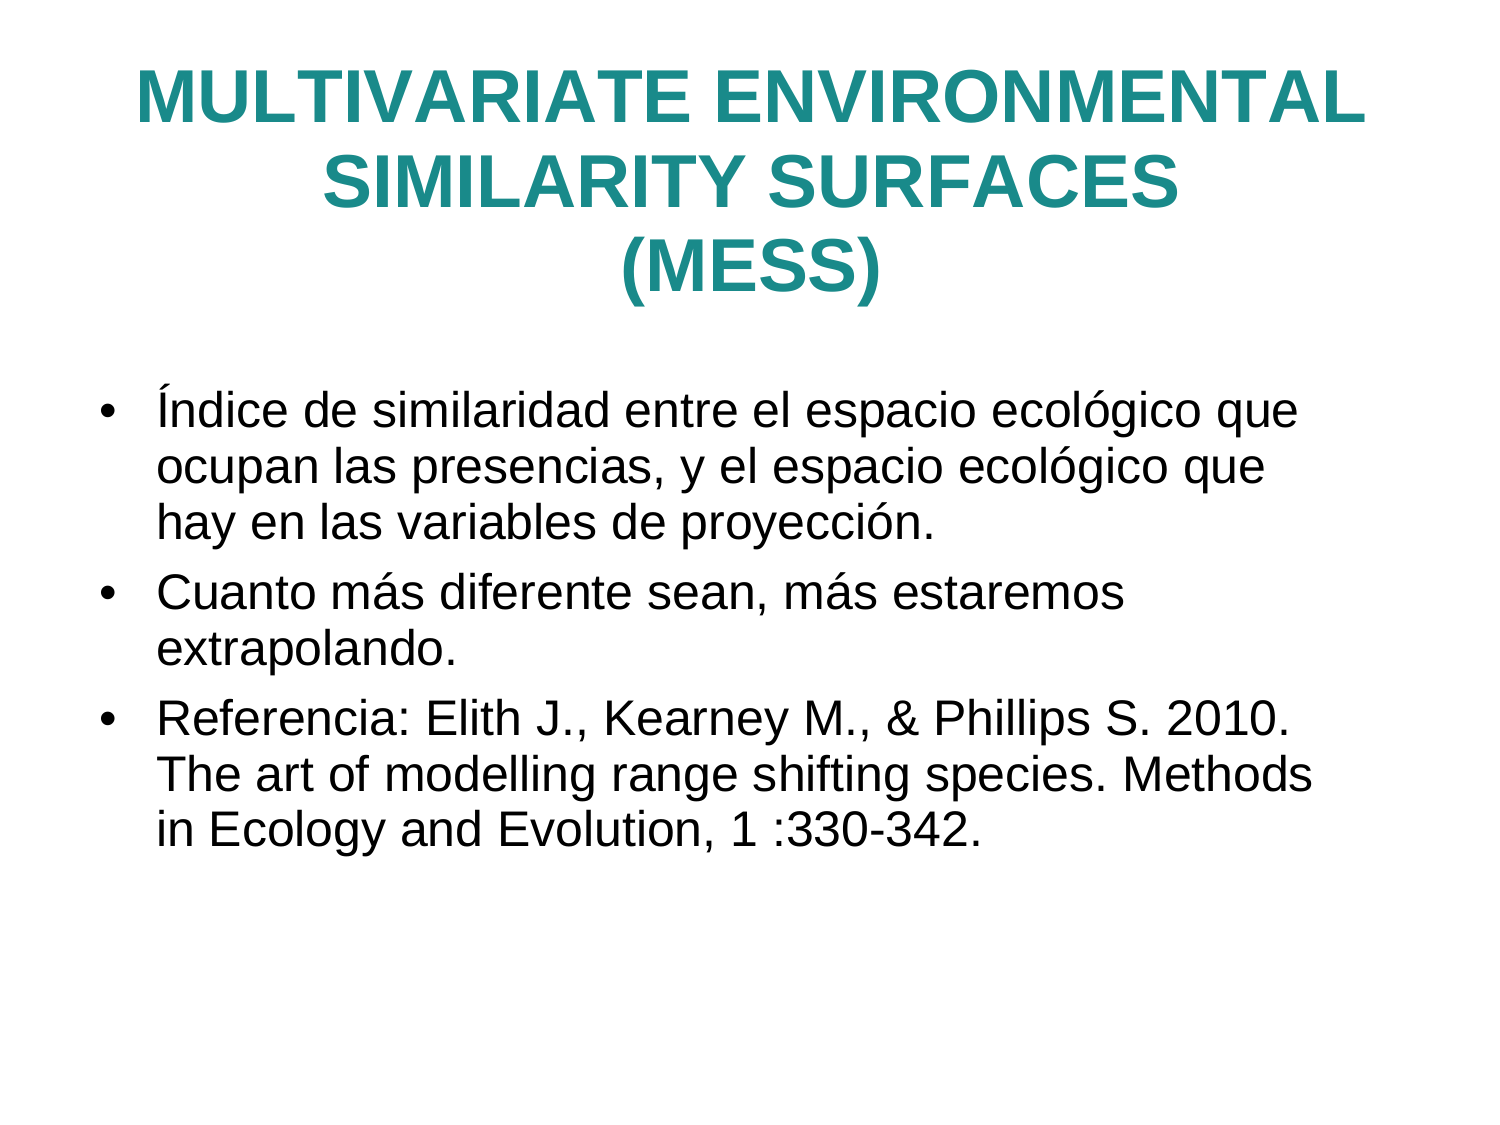

# MULTIVARIATE ENVIRONMENTAL SIMILARITY SURFACES (MESS)
Índice de similaridad entre el espacio ecológico que ocupan las presencias, y el espacio ecológico que hay en las variables de proyección.
Cuanto más diferente sean, más estaremos extrapolando.
Referencia: Elith J., Kearney M., & Phillips S. 2010. The art of modelling range shifting species. Methods in Ecology and Evolution, 1 :330-342.